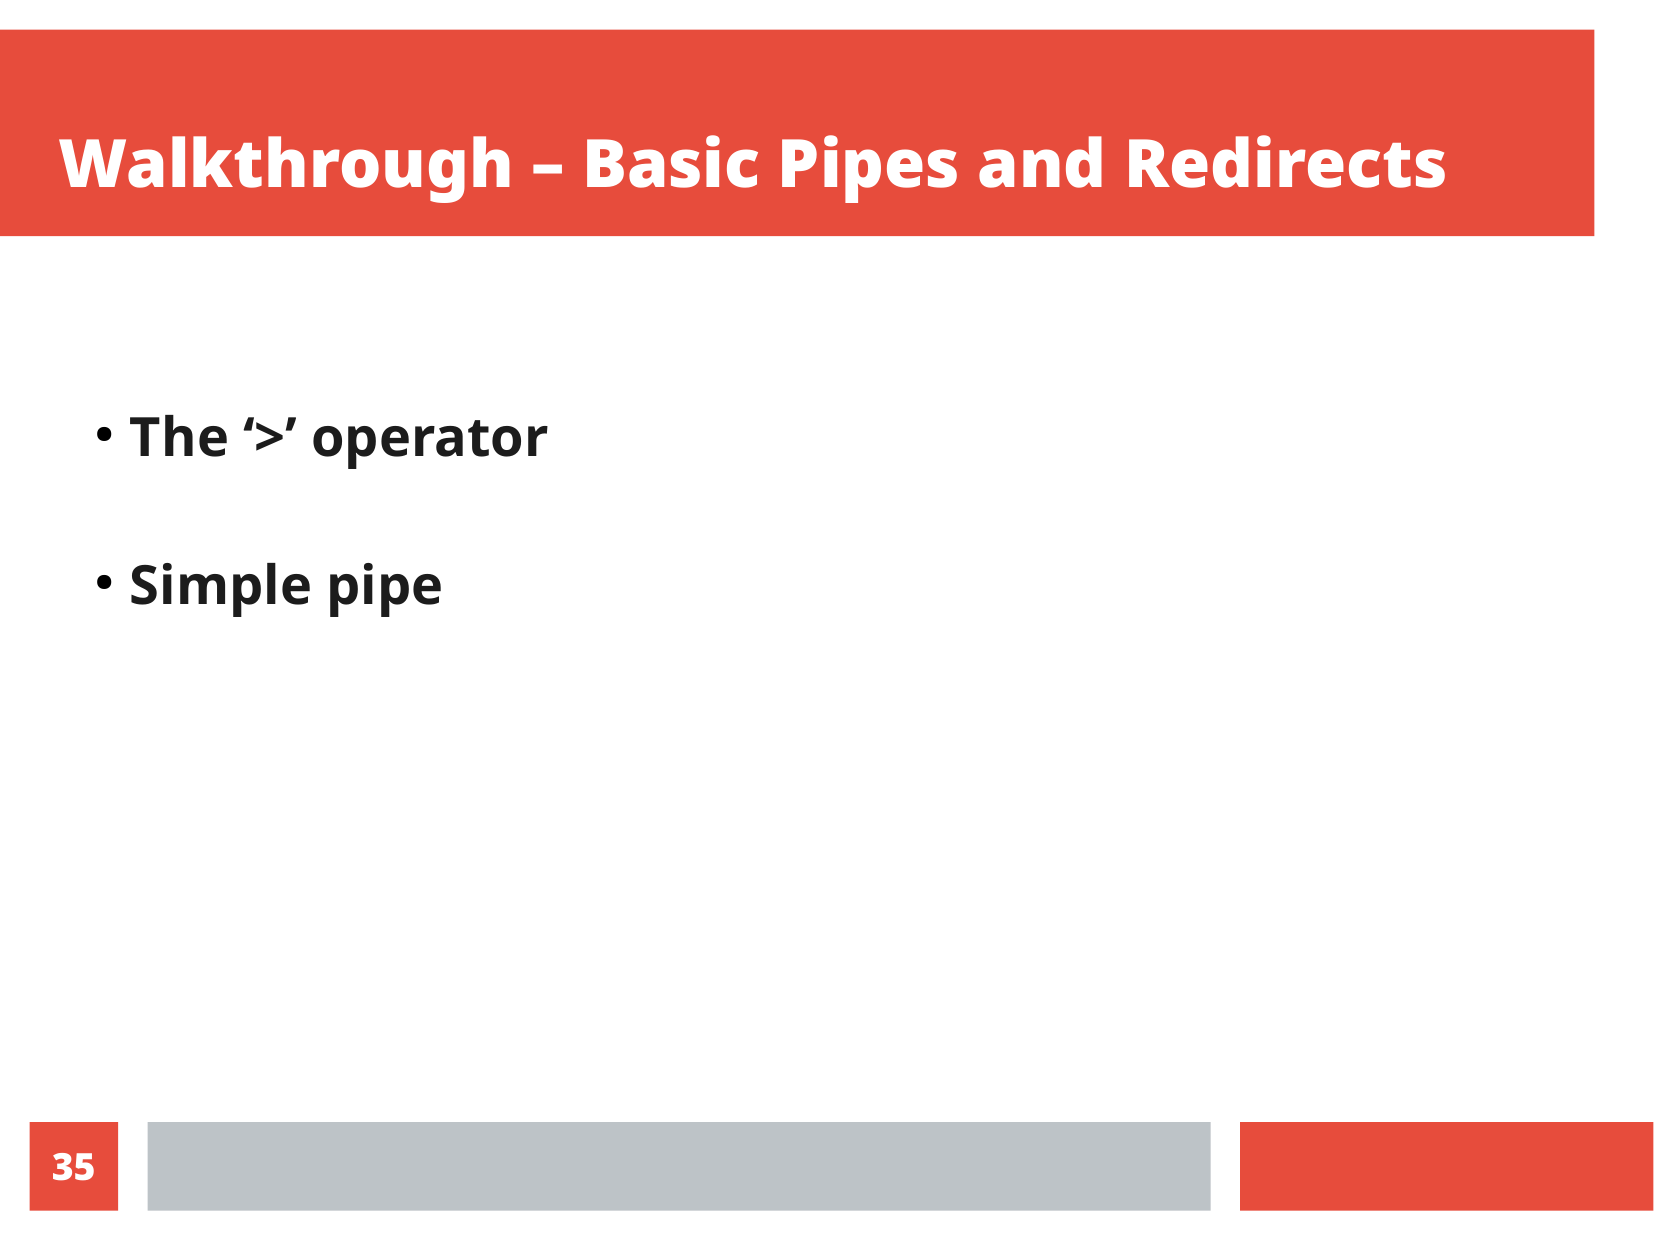

# Walkthrough – Basic Pipes and Redirects
The ‘>’ operator
Simple pipe
35